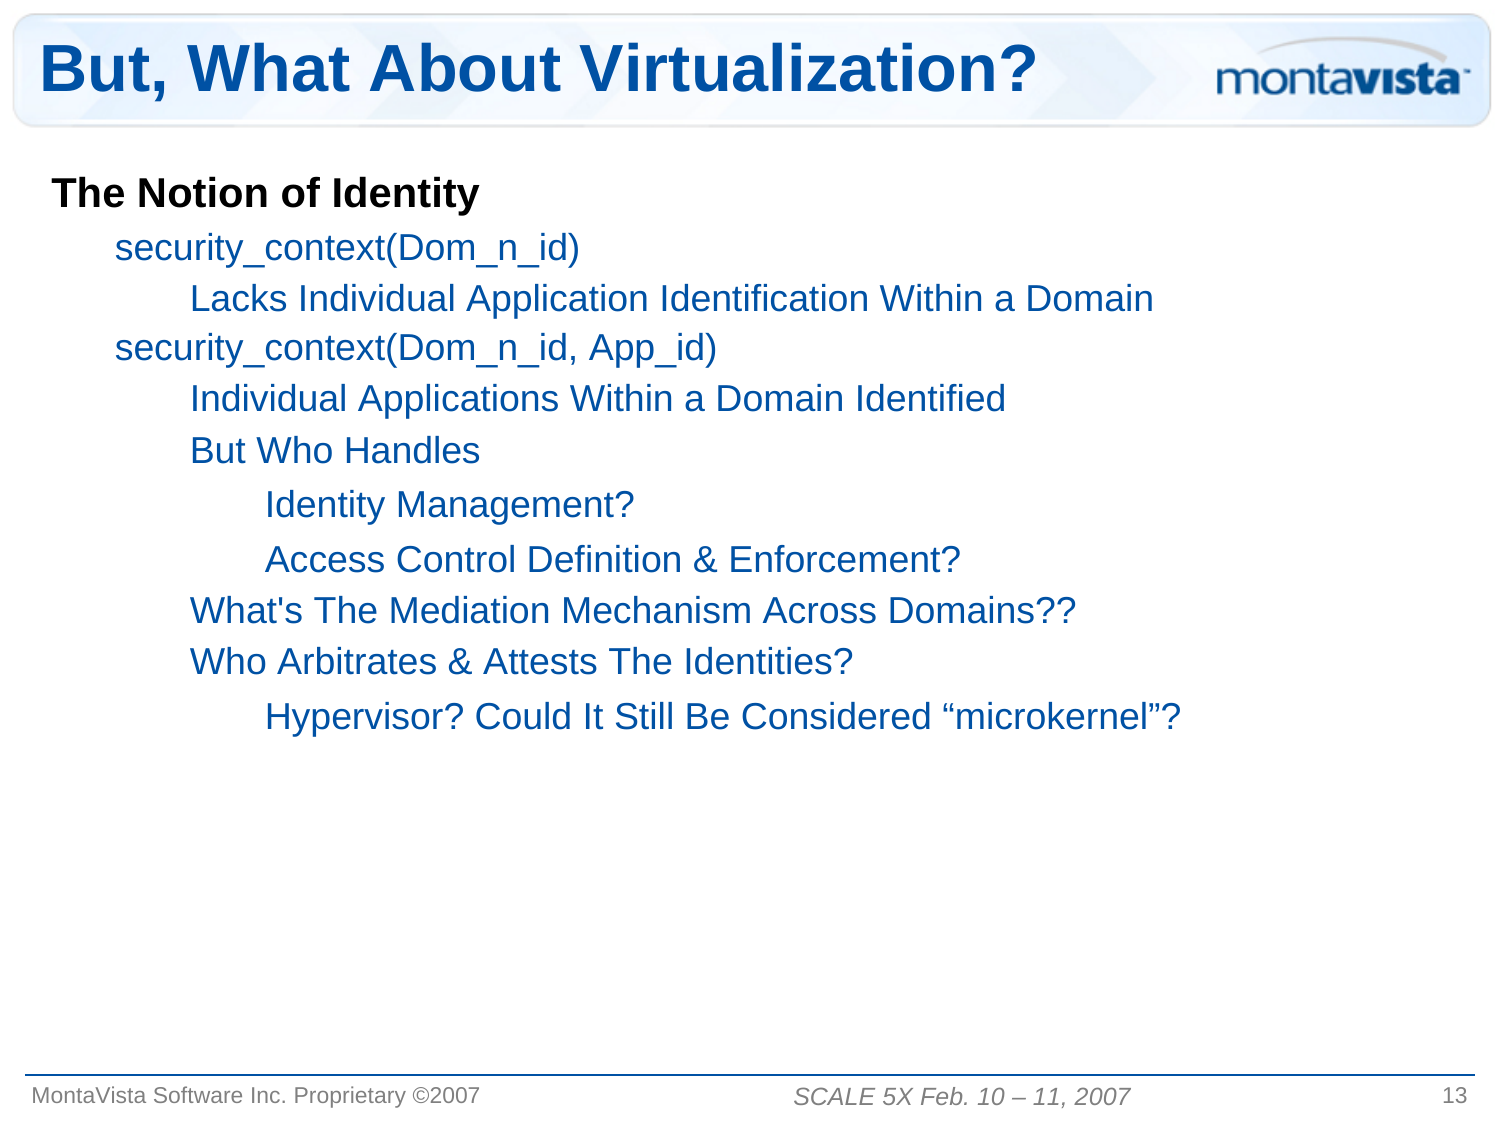

# But, What About Virtualization?
 The Notion of Identity
security_context(Dom_n_id)
Lacks Individual Application Identification Within a Domain
security_context(Dom_n_id, App_id)
Individual Applications Within a Domain Identified
But Who Handles
Identity Management?
Access Control Definition & Enforcement?
What's The Mediation Mechanism Across Domains??
Who Arbitrates & Attests The Identities?
Hypervisor? Could It Still Be Considered “microkernel”?
13